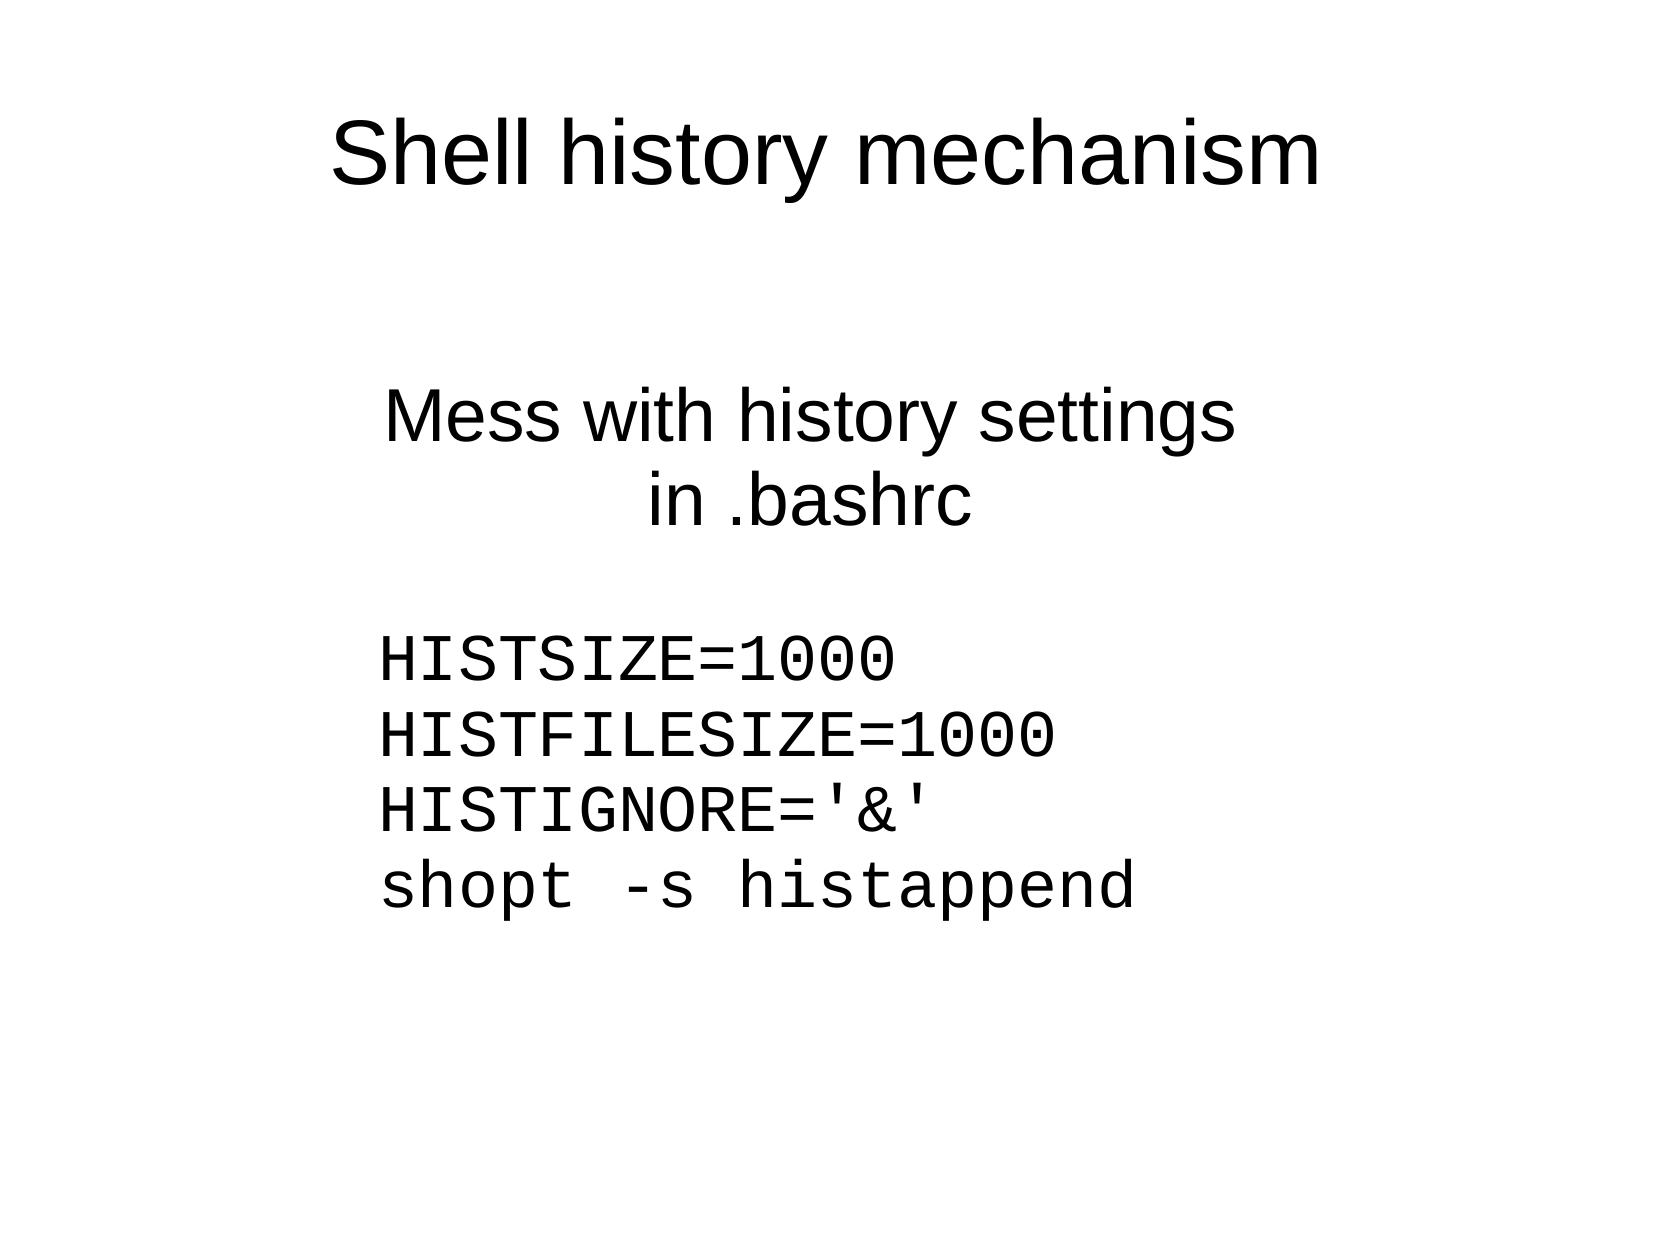

# Shell history mechanism
Mess with history settings
in .bashrc
				HISTSIZE=1000
				HISTFILESIZE=1000
				HISTIGNORE='&'
				shopt -s histappend